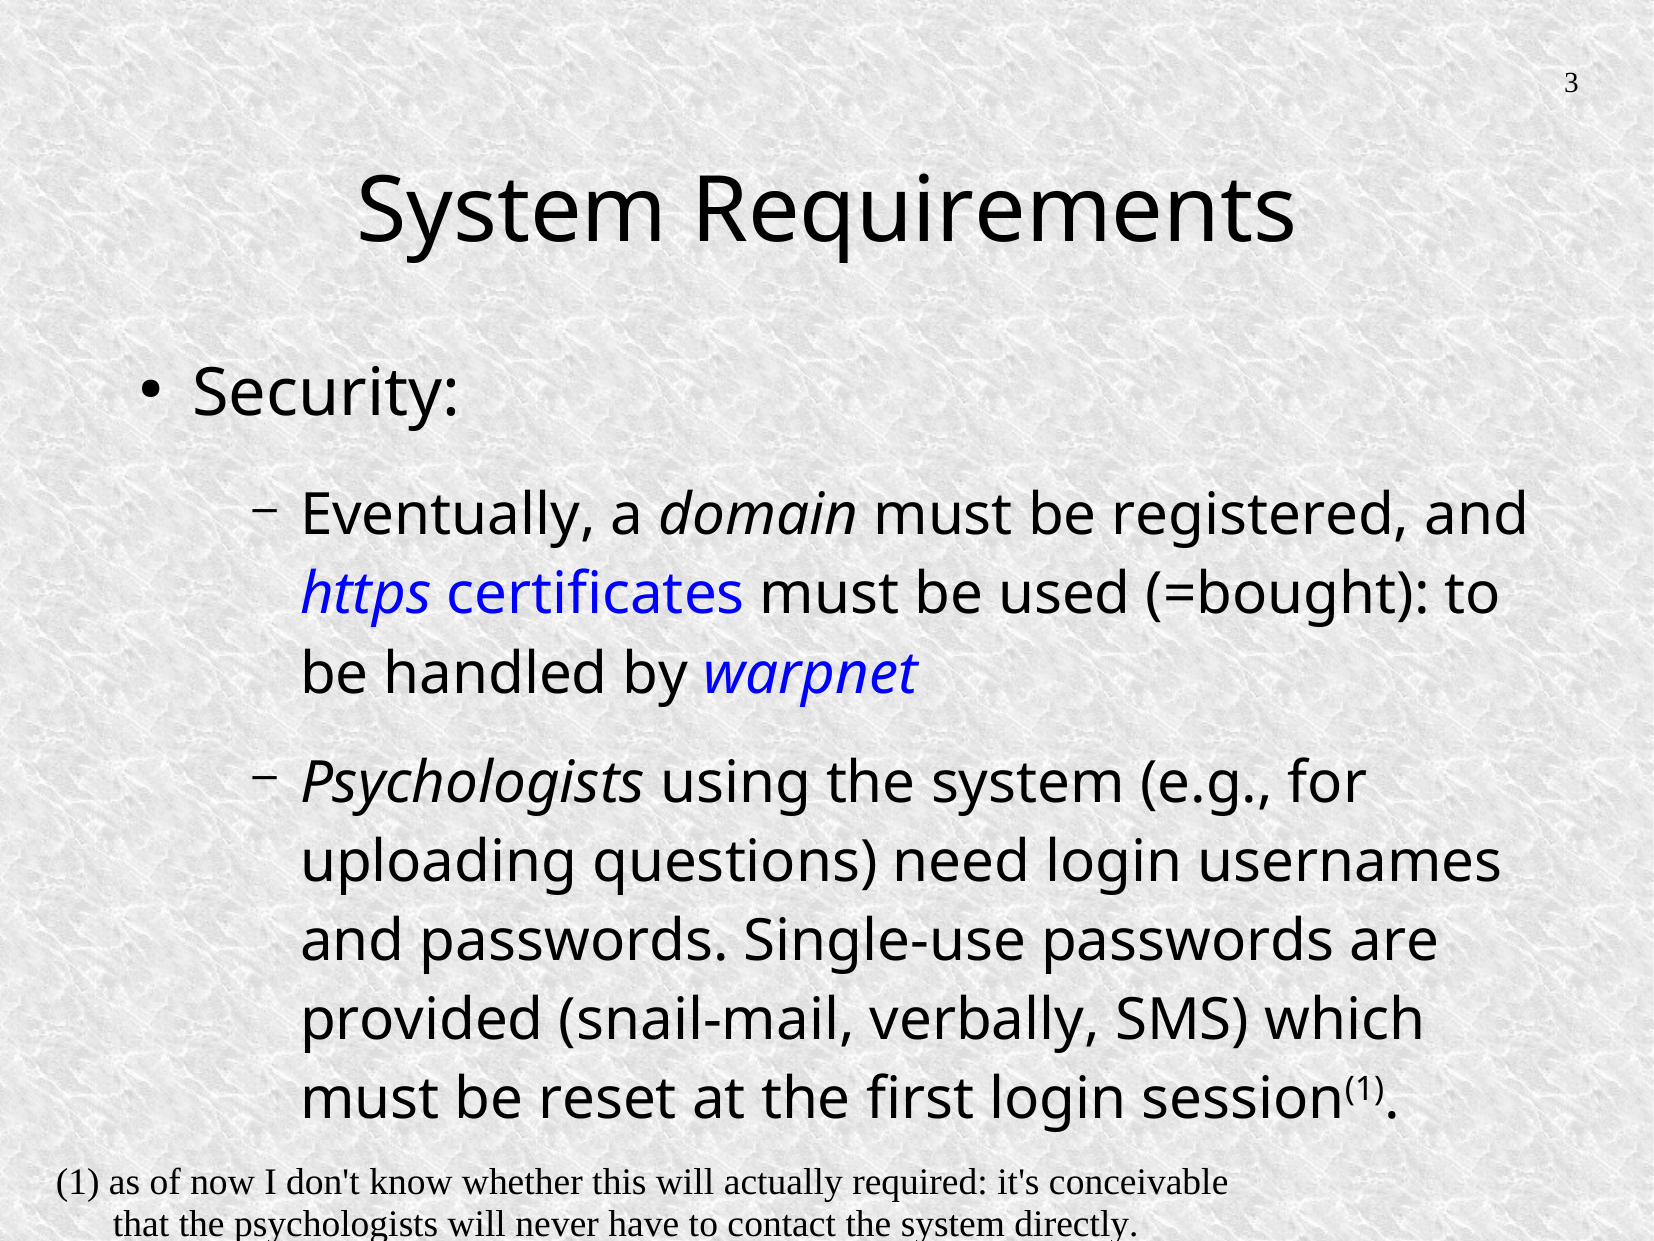

3
# System Requirements
Security:
Eventually, a domain must be registered, and https certificates must be used (=bought): to be handled by warpnet
Psychologists using the system (e.g., for uploading questions) need login usernames and passwords. Single-use passwords are provided (snail-mail, verbally, SMS) which must be reset at the first login session(1).
(1) as of now I don't know whether this will actually required: it's conceivable
 that the psychologists will never have to contact the system directly.